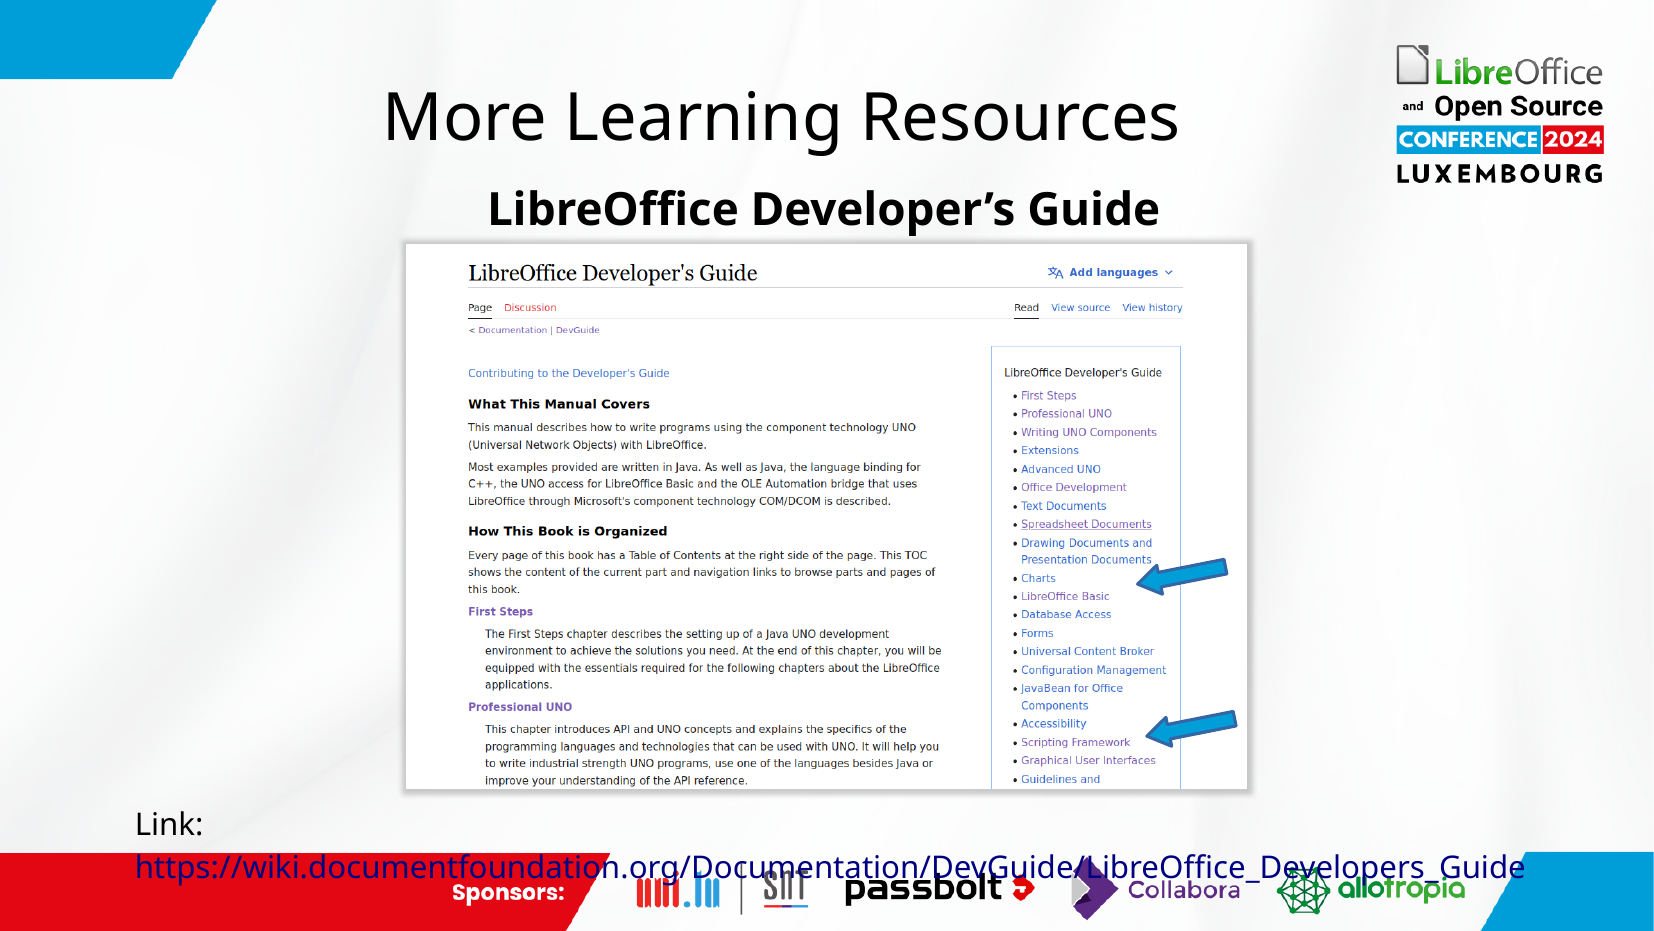

# More Learning Resources
LibreOffice Developer’s Guide
Link: https://wiki.documentfoundation.org/Documentation/DevGuide/LibreOffice_Developers_Guide